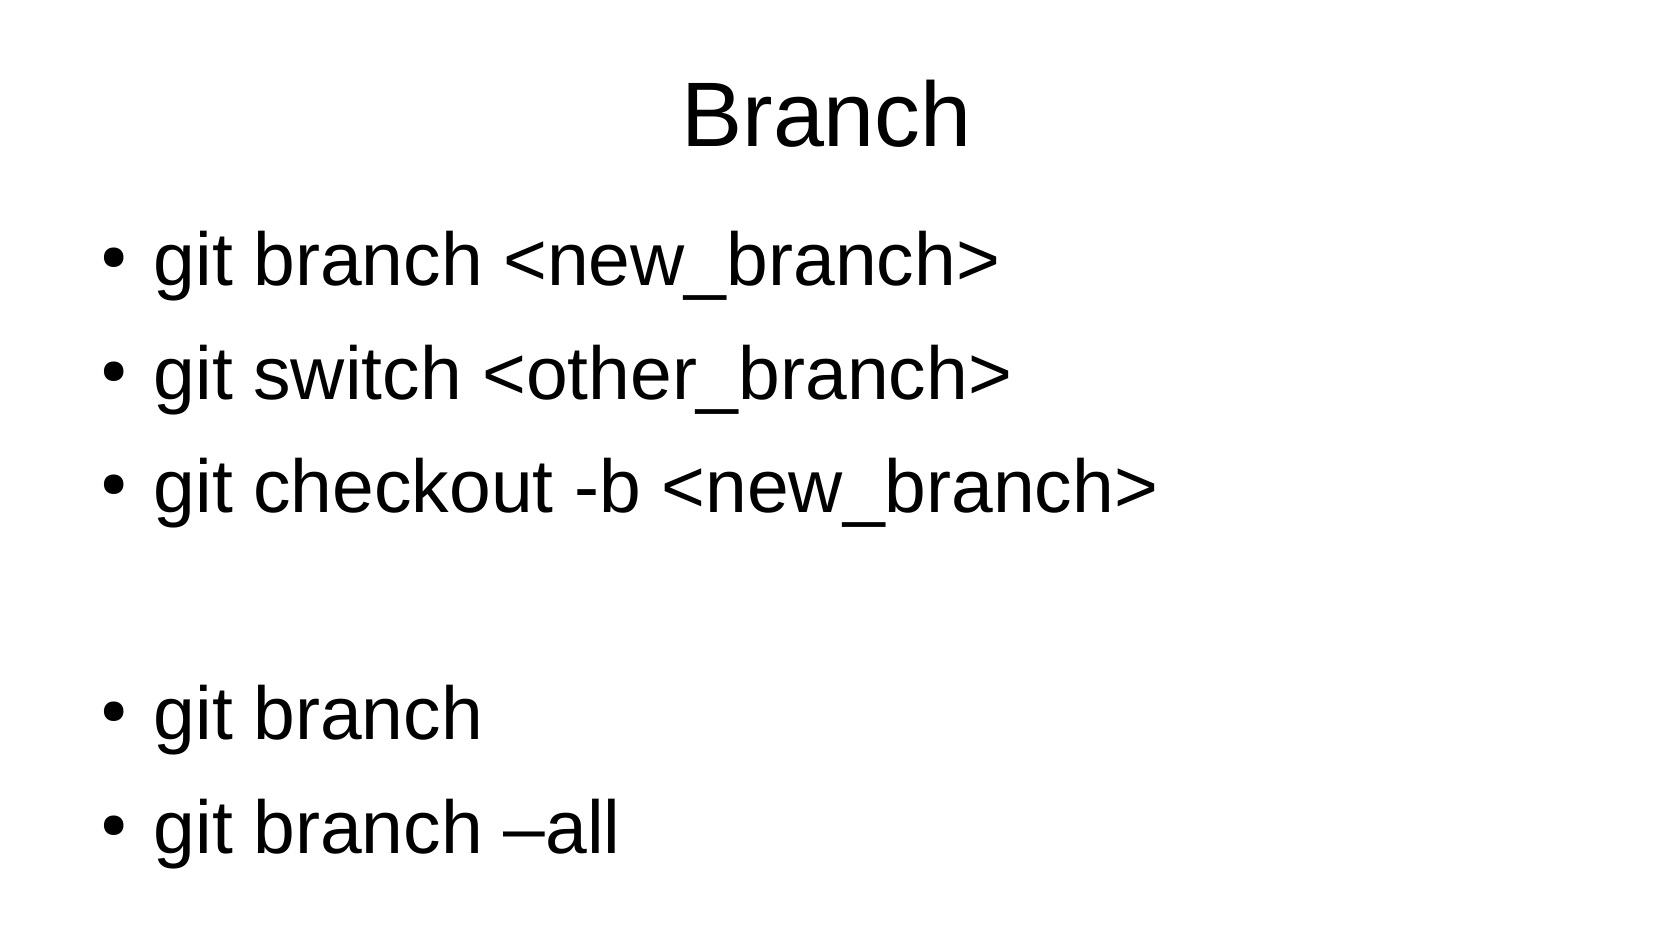

# Branch
git branch <new_branch>
git switch <other_branch>
git checkout -b <new_branch>
git branch
git branch –all